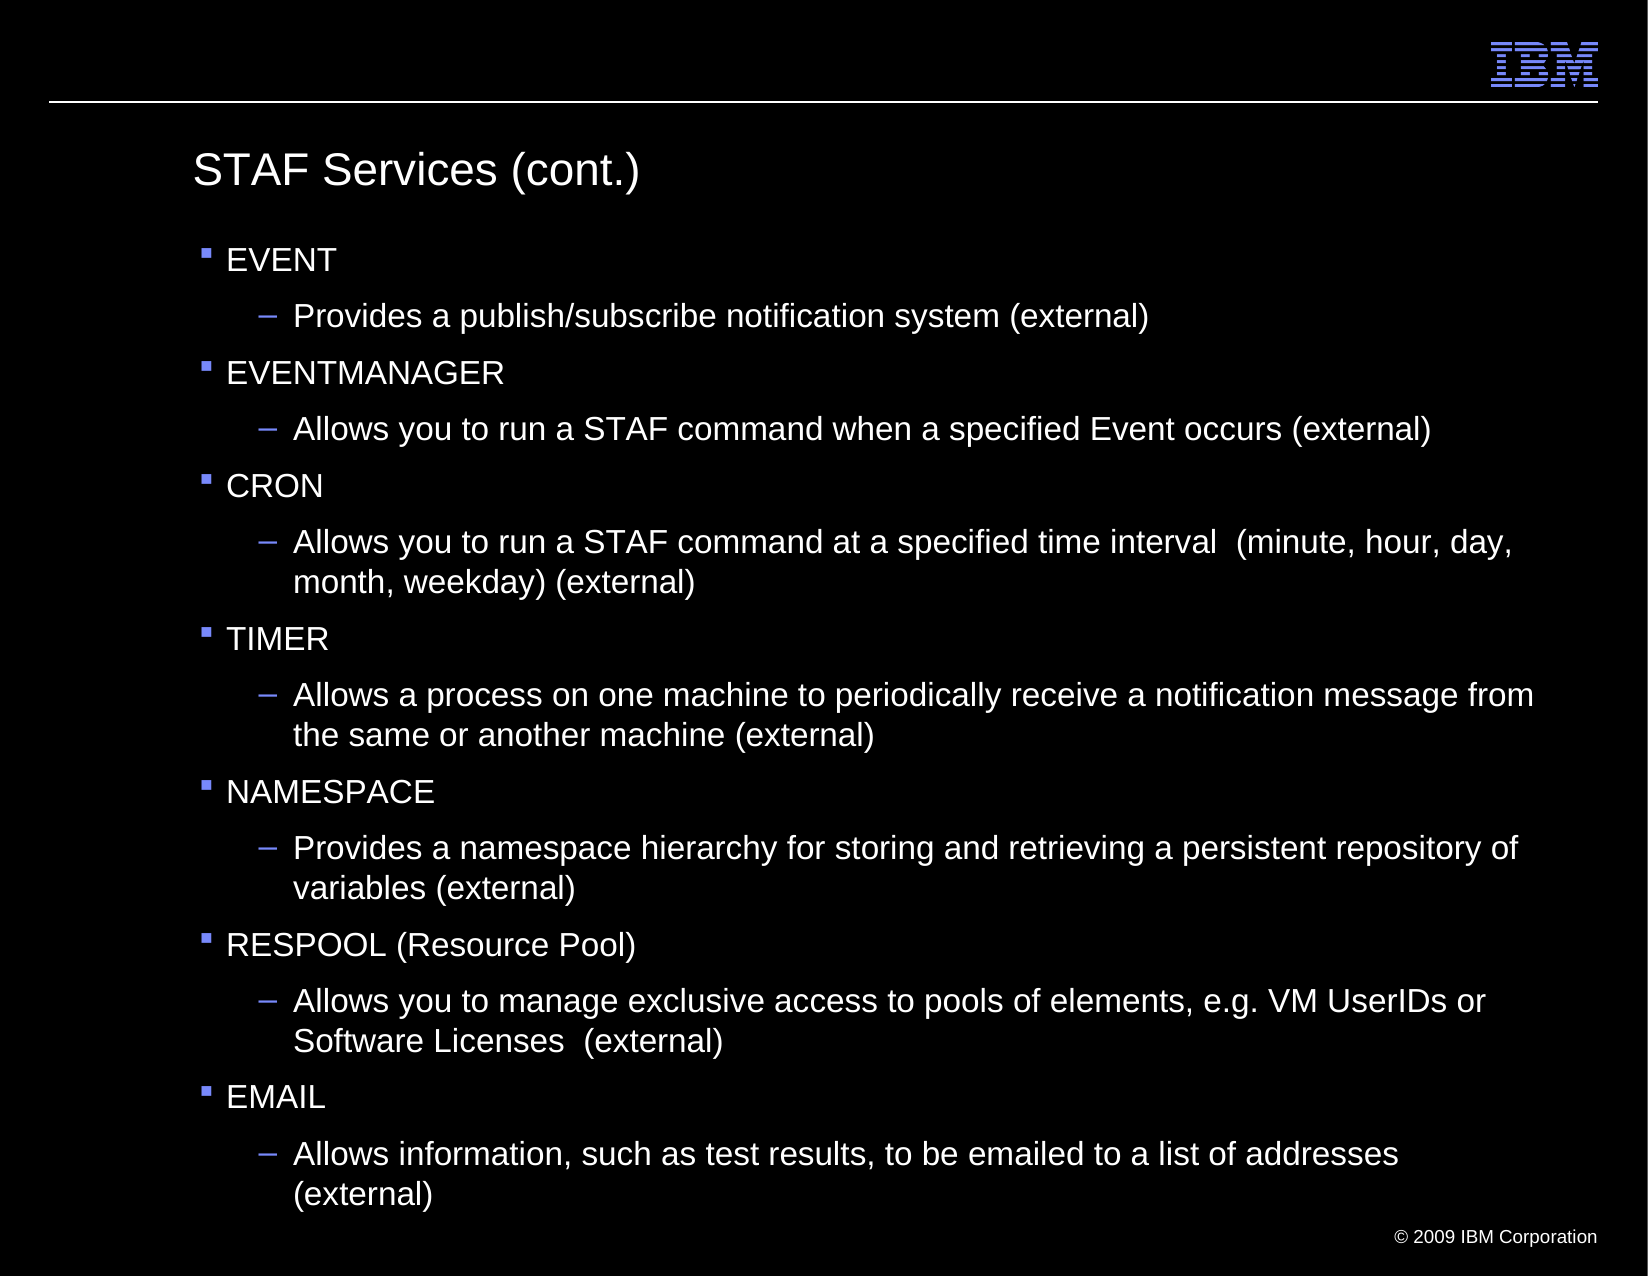

# STAF Services (cont.)
EVENT
Provides a publish/subscribe notification system (external)
EVENTMANAGER
Allows you to run a STAF command when a specified Event occurs (external)
CRON
Allows you to run a STAF command at a specified time interval (minute, hour, day, month, weekday) (external)
TIMER
Allows a process on one machine to periodically receive a notification message from the same or another machine (external)
NAMESPACE
Provides a namespace hierarchy for storing and retrieving a persistent repository of variables (external)
RESPOOL (Resource Pool)
Allows you to manage exclusive access to pools of elements, e.g. VM UserIDs or Software Licenses (external)
EMAIL
Allows information, such as test results, to be emailed to a list of addresses (external)